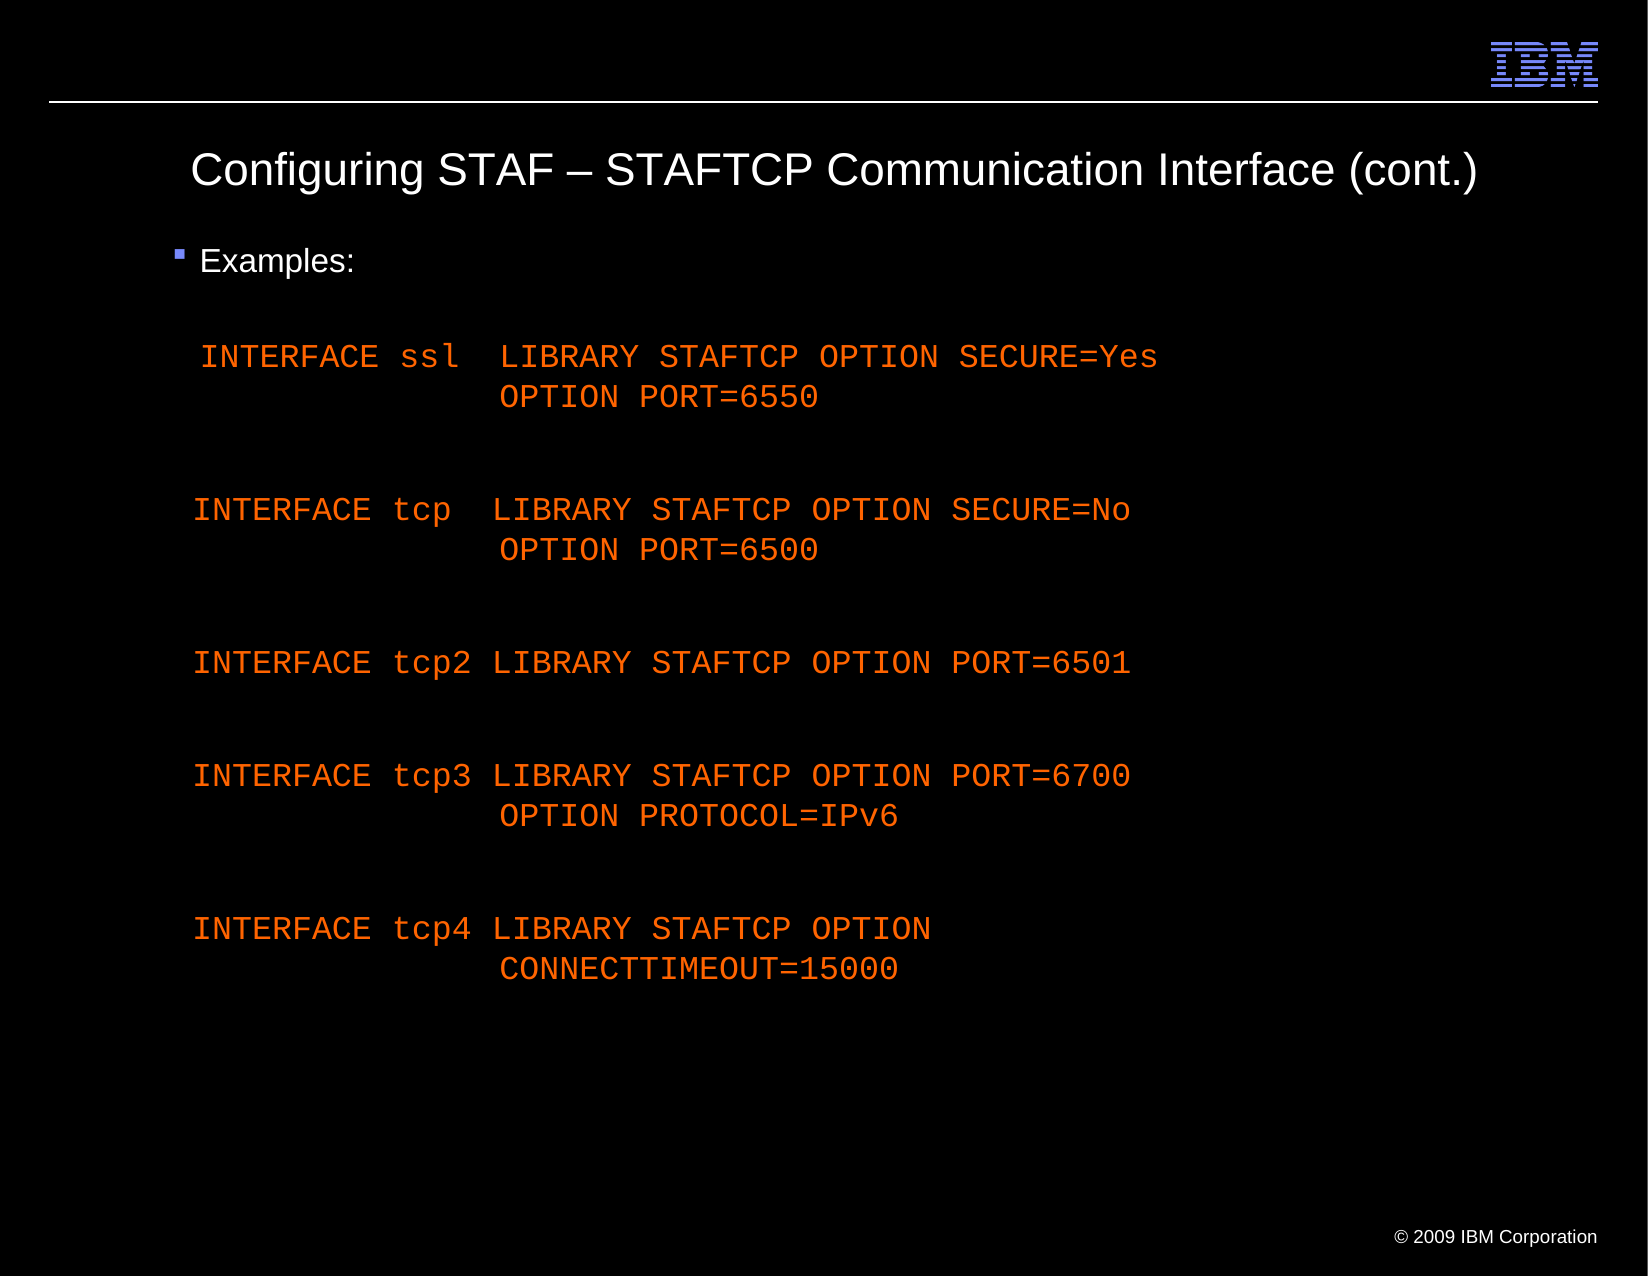

# Configuring STAF – STAFTCP Communication Interface (cont.)
Examples:
INTERFACE ssl LIBRARY STAFTCP OPTION SECURE=Yes
 OPTION PORT=6550
 INTERFACE tcp LIBRARY STAFTCP OPTION SECURE=No
 OPTION PORT=6500
 INTERFACE tcp2 LIBRARY STAFTCP OPTION PORT=6501
 INTERFACE tcp3 LIBRARY STAFTCP OPTION PORT=6700
 OPTION PROTOCOL=IPv6
 INTERFACE tcp4 LIBRARY STAFTCP OPTION
 CONNECTTIMEOUT=15000